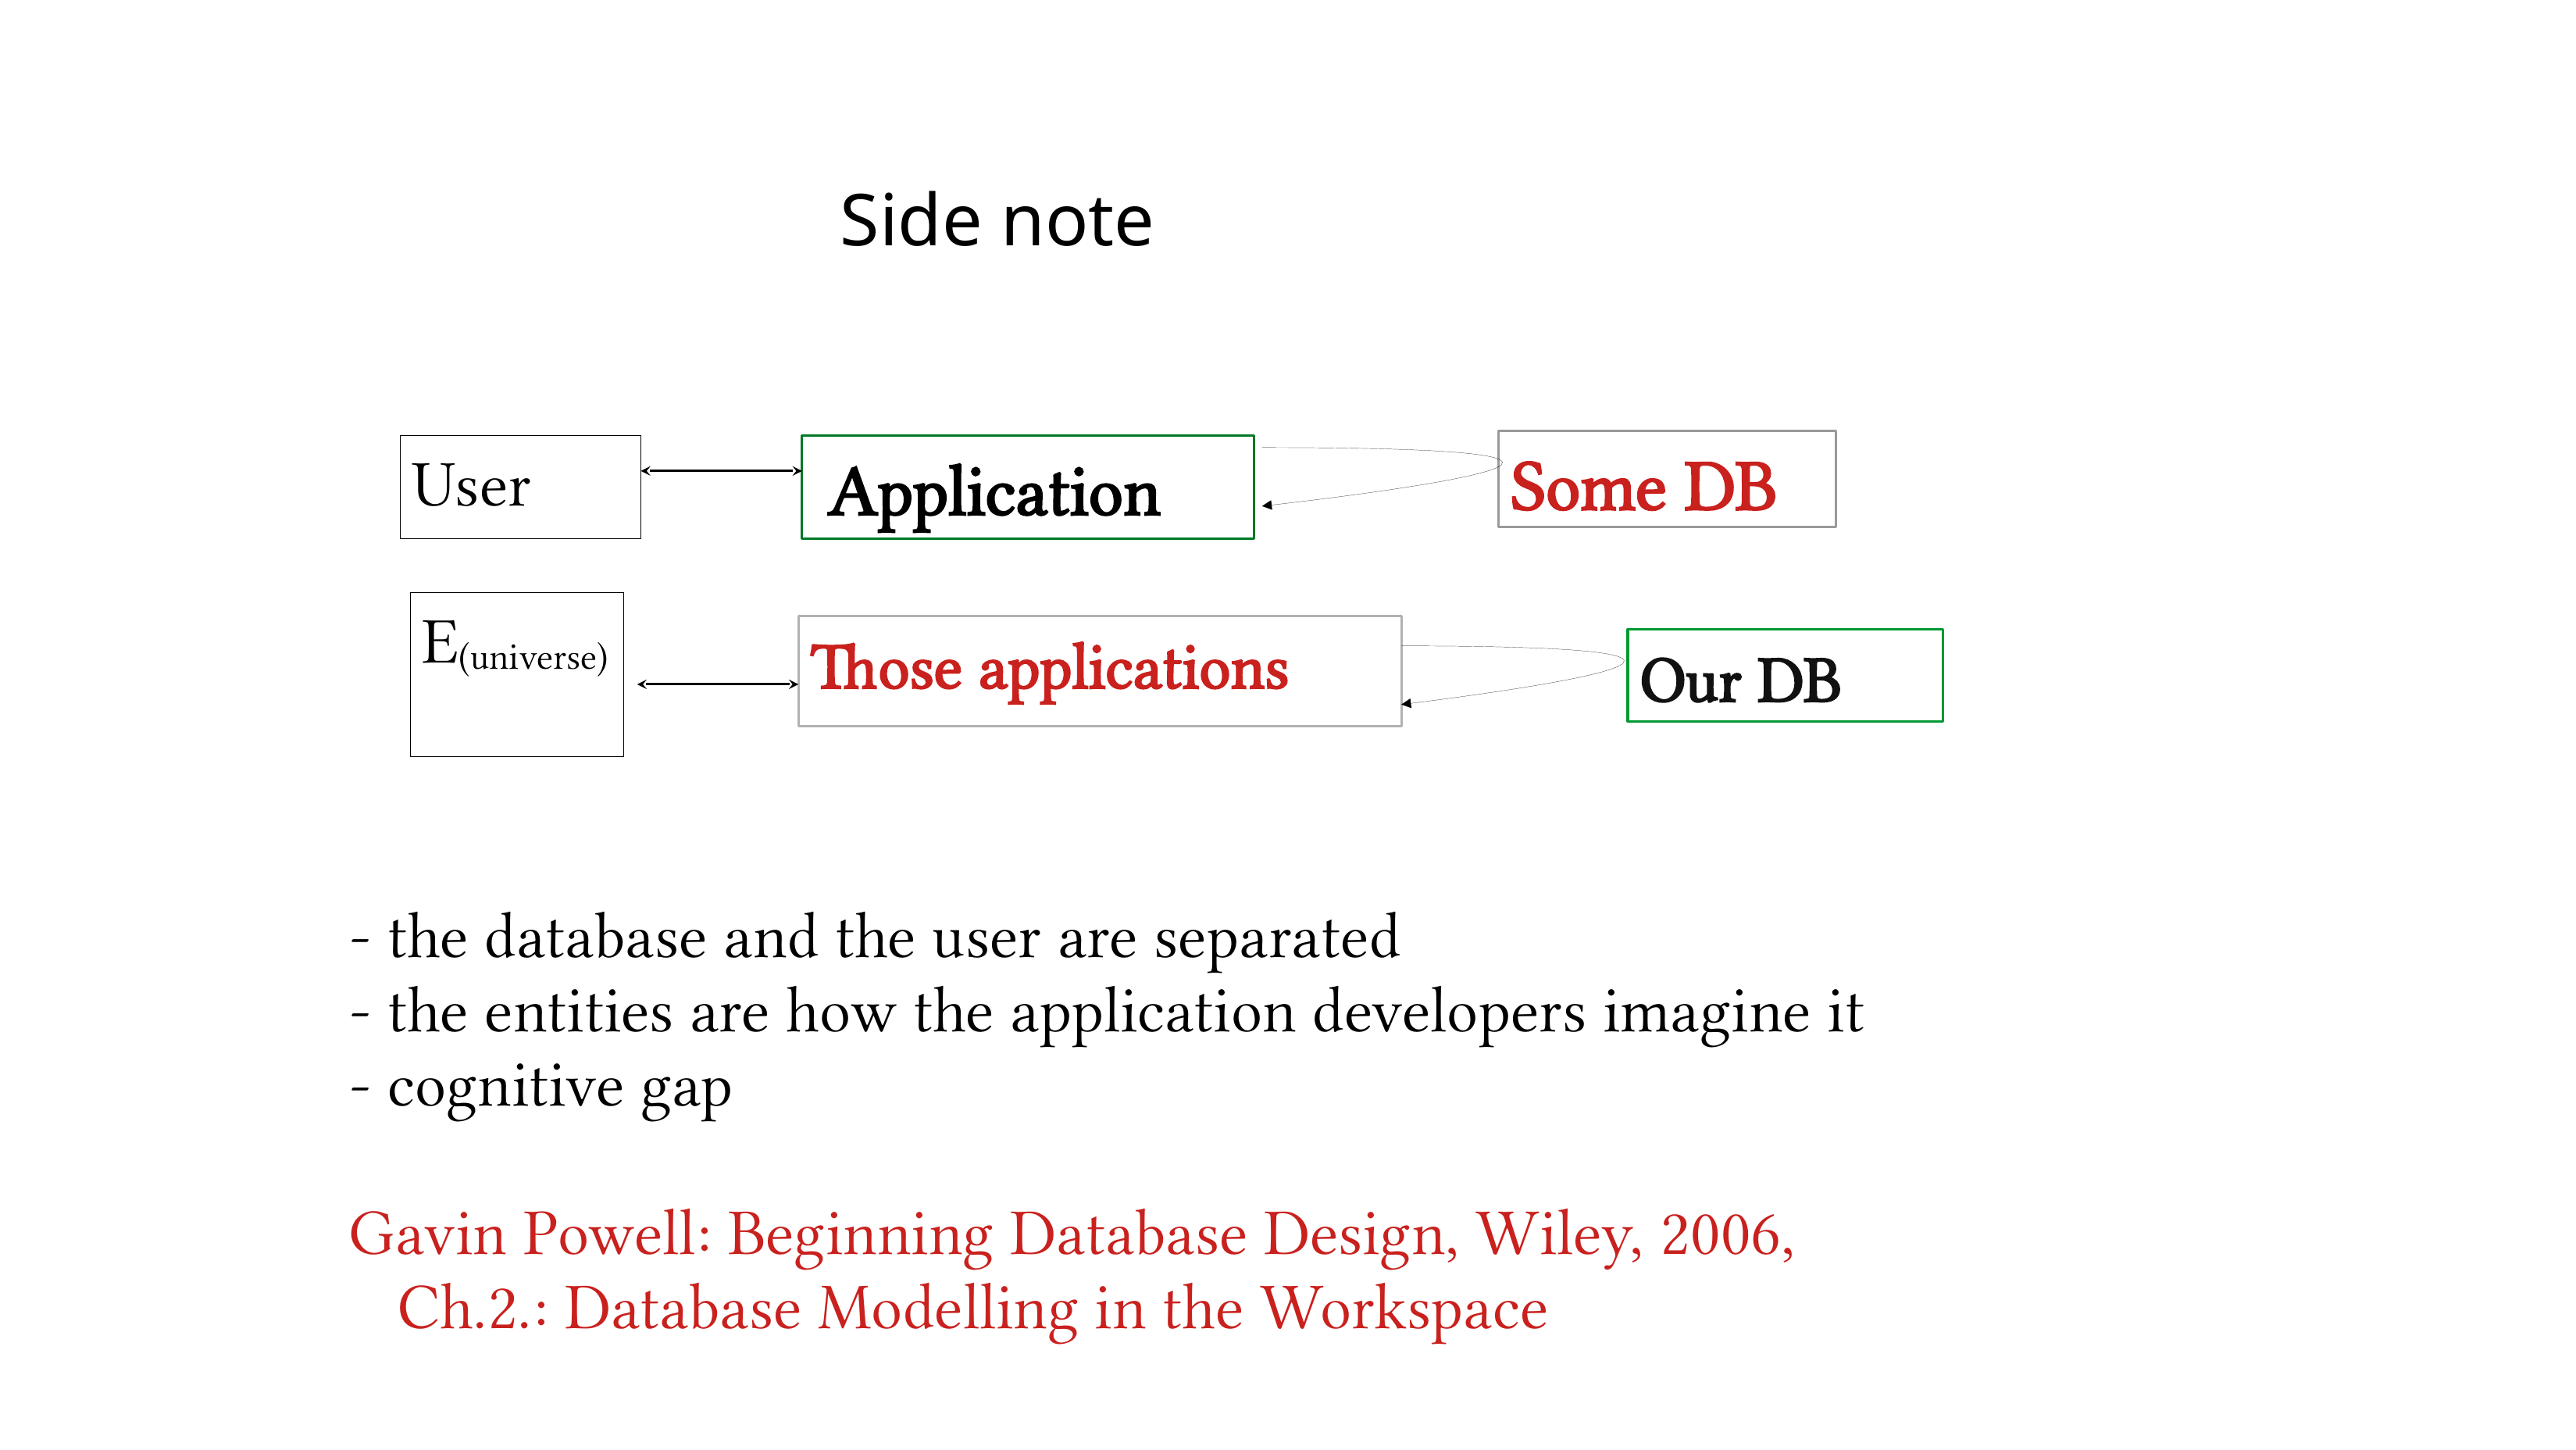

Side note
Some DB
User
 Application
E(universe)
Those applications
Our DB
- the database and the user are separated
- the entities are how the application developers imagine it
- cognitive gap
Gavin Powell: Beginning Database Design, Wiley, 2006,
 Ch.2.: Database Modelling in the Workspace